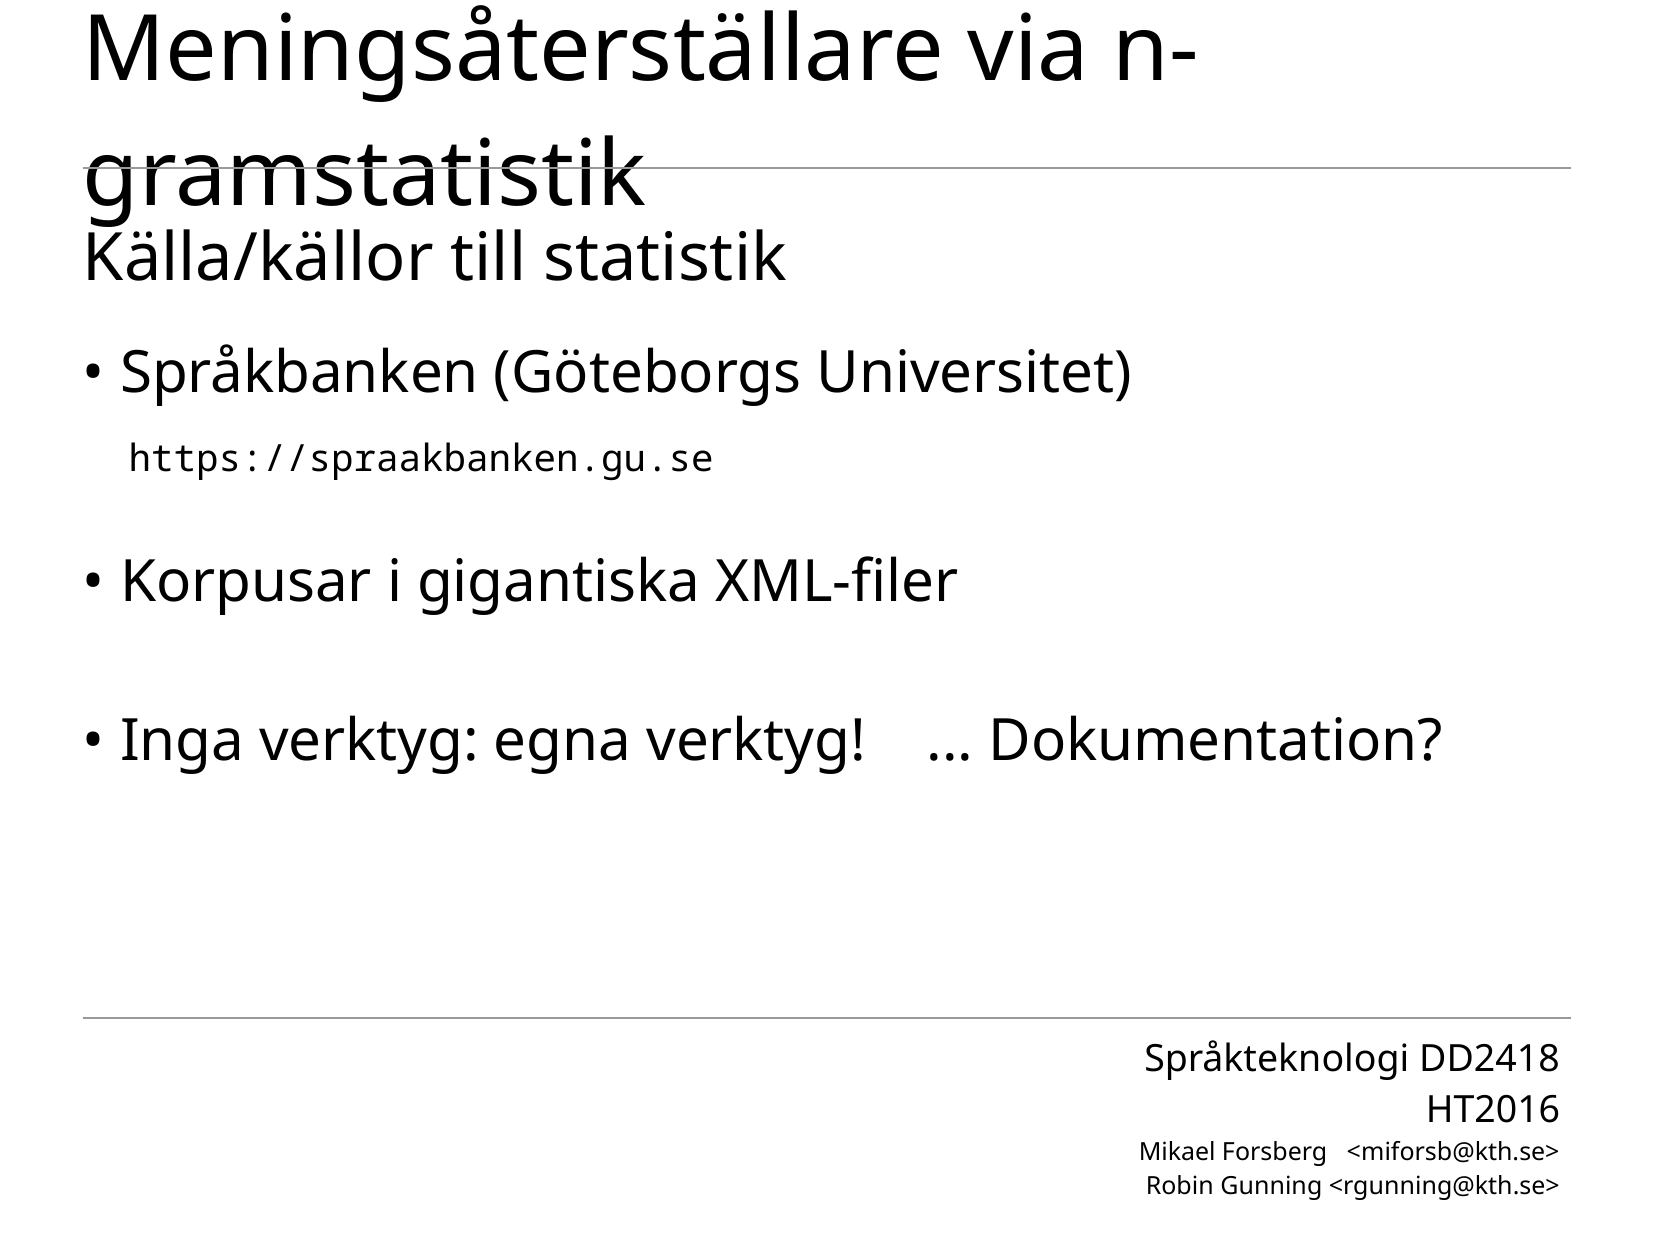

# Meningsåterställare via n-gramstatistik
Källa/källor till statistik
• Språkbanken (Göteborgs Universitet)
 https://spraakbanken.gu.se
• Korpusar i gigantiska XML-filer
• Inga verktyg: egna verktyg! ... Dokumentation?
Språkteknologi DD2418 HT2016
Mikael Forsberg <miforsb@kth.se>
Robin Gunning <rgunning@kth.se>